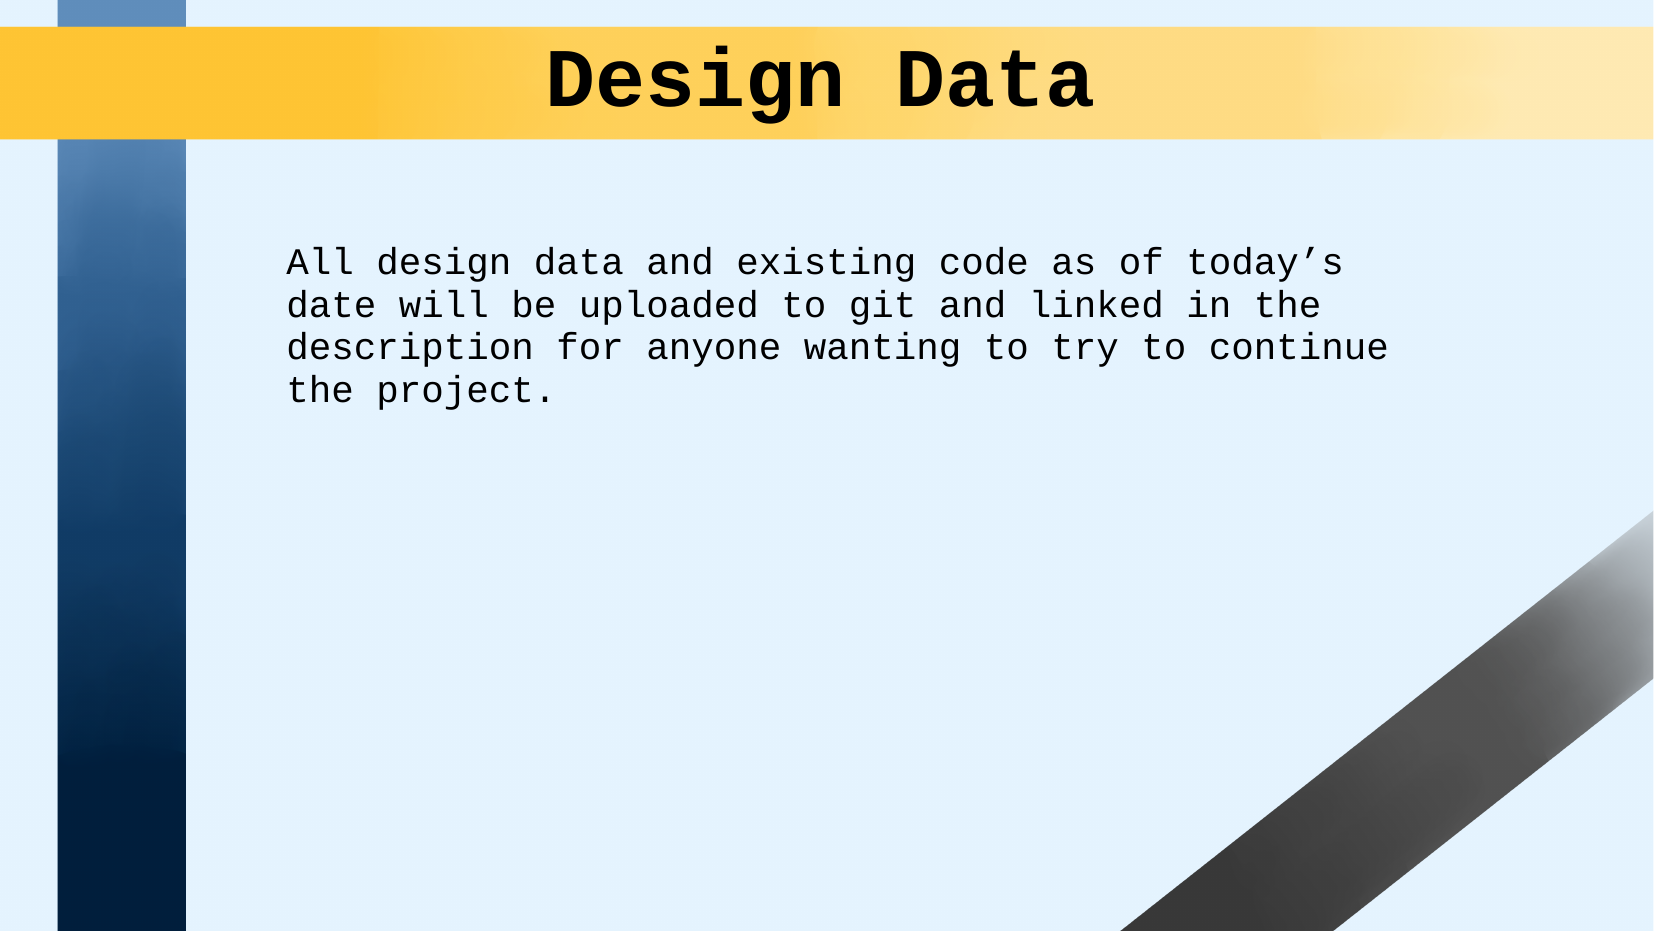

Design Data
All design data and existing code as of today’s date will be uploaded to git and linked in the description for anyone wanting to try to continue the project.